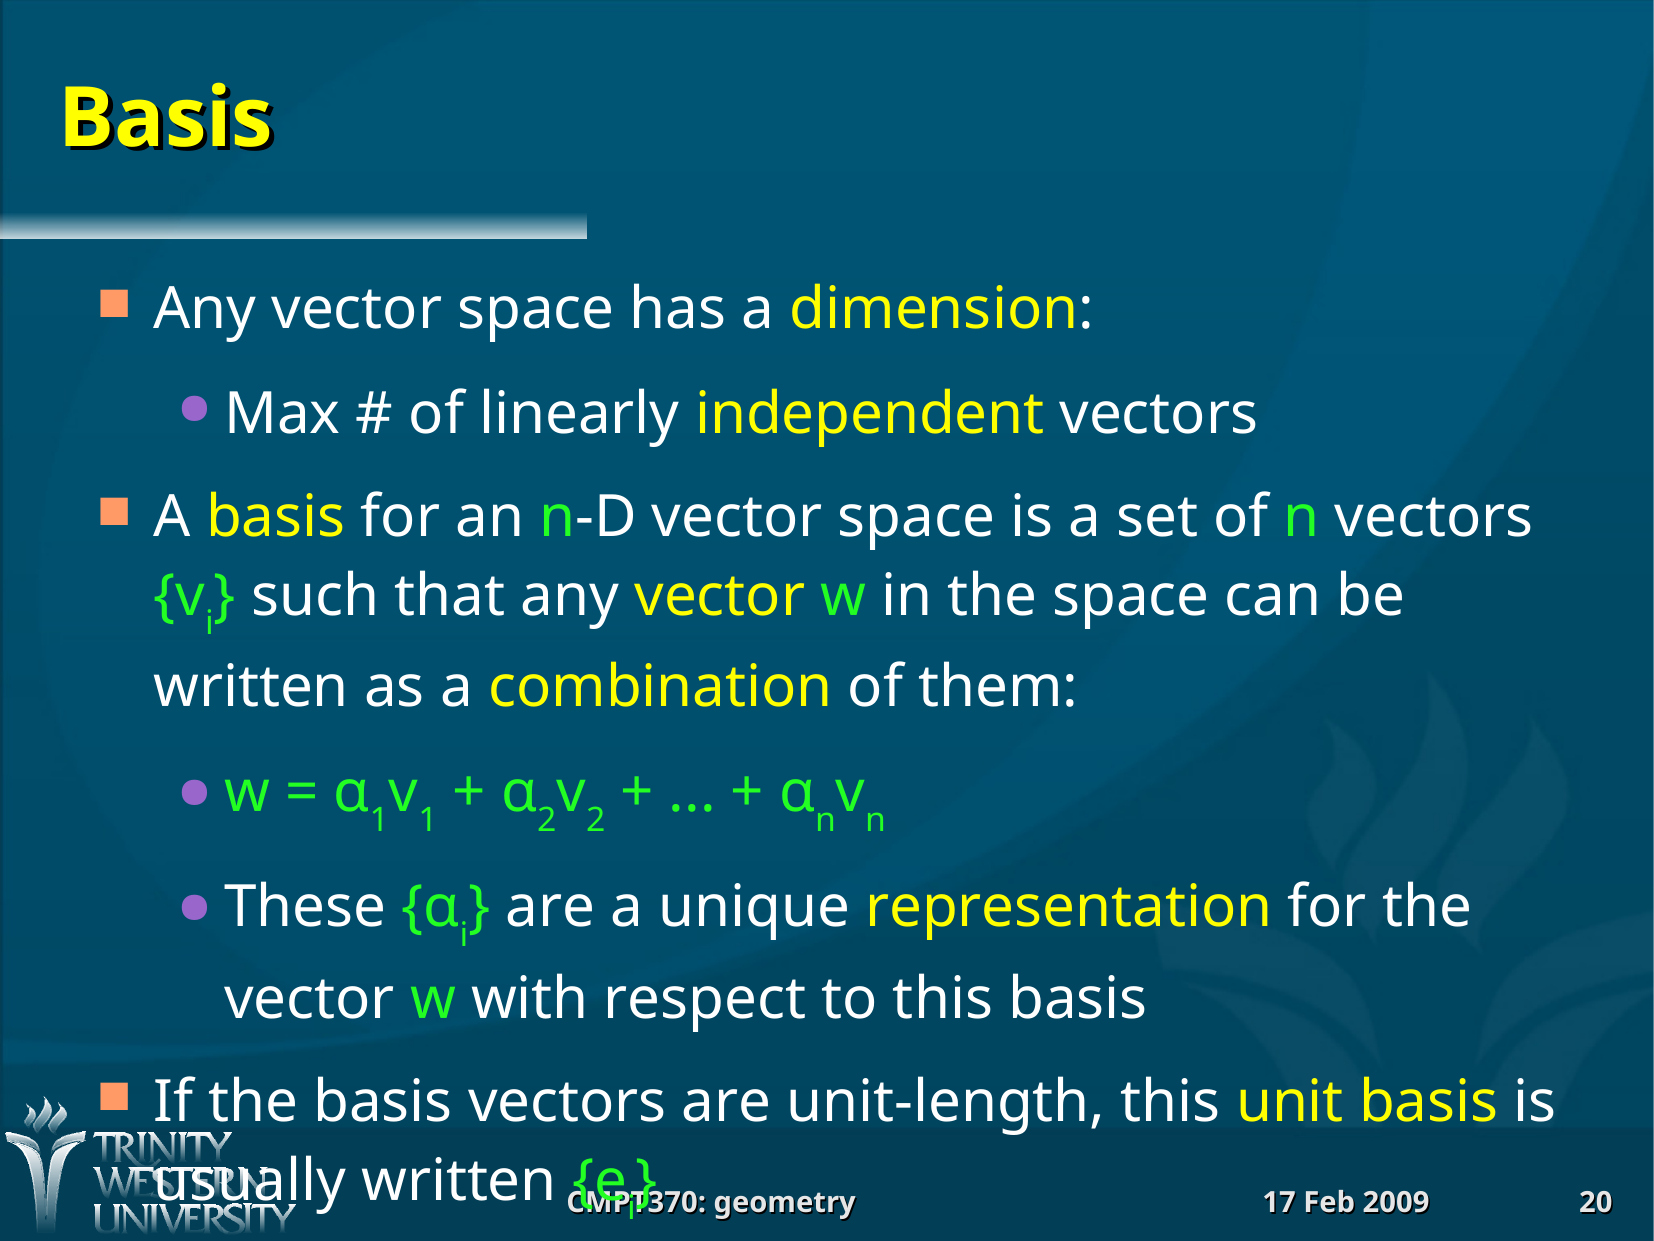

# Basis
Any vector space has a dimension:
Max # of linearly independent vectors
A basis for an n-D vector space is a set of n vectors {vi} such that any vector w in the space can be written as a combination of them:
w = α1v1 + α2v2 + ... + αnvn
These {αi} are a unique representation for the vector w with respect to this basis
If the basis vectors are unit-length, this unit basis is usually written {ei}
CMPT370: geometry
17 Feb 2009
20